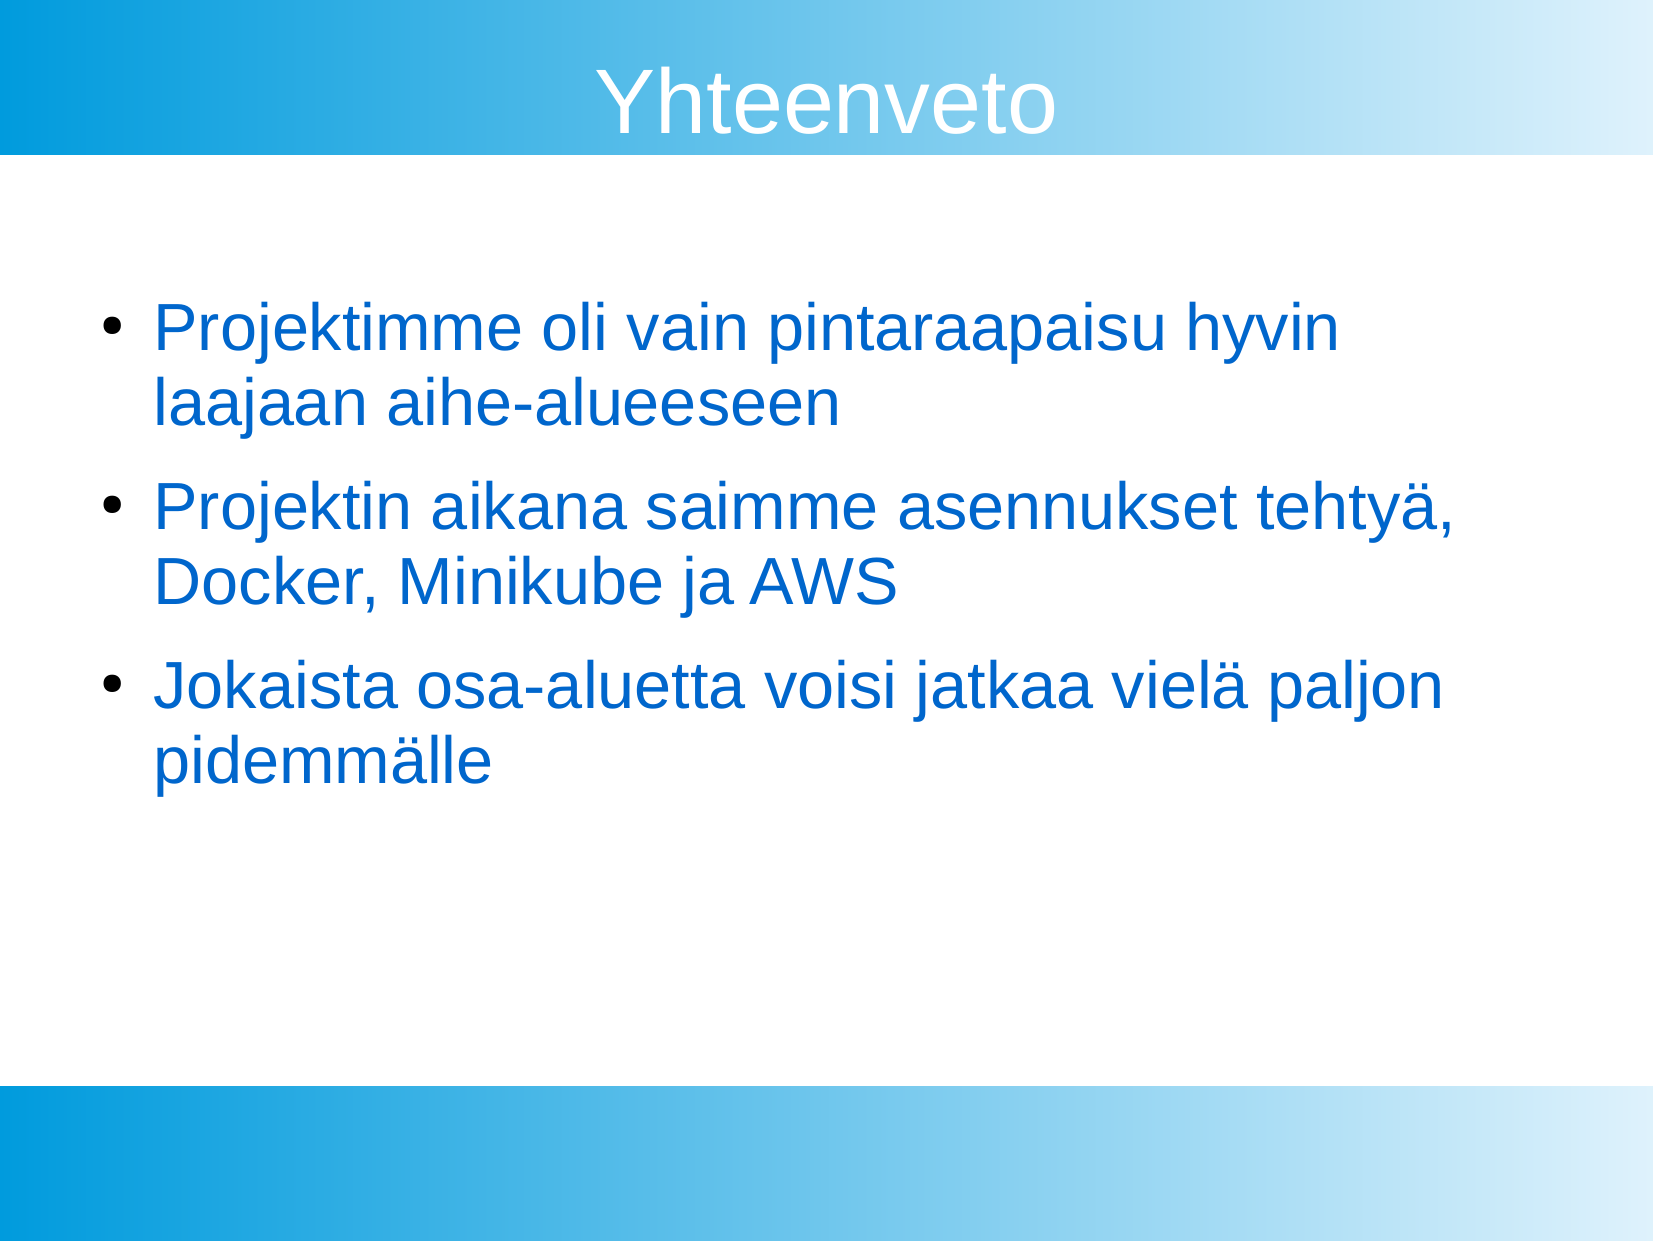

# Yhteenveto
Projektimme oli vain pintaraapaisu hyvin laajaan aihe-alueeseen
Projektin aikana saimme asennukset tehtyä, Docker, Minikube ja AWS
Jokaista osa-aluetta voisi jatkaa vielä paljon pidemmälle